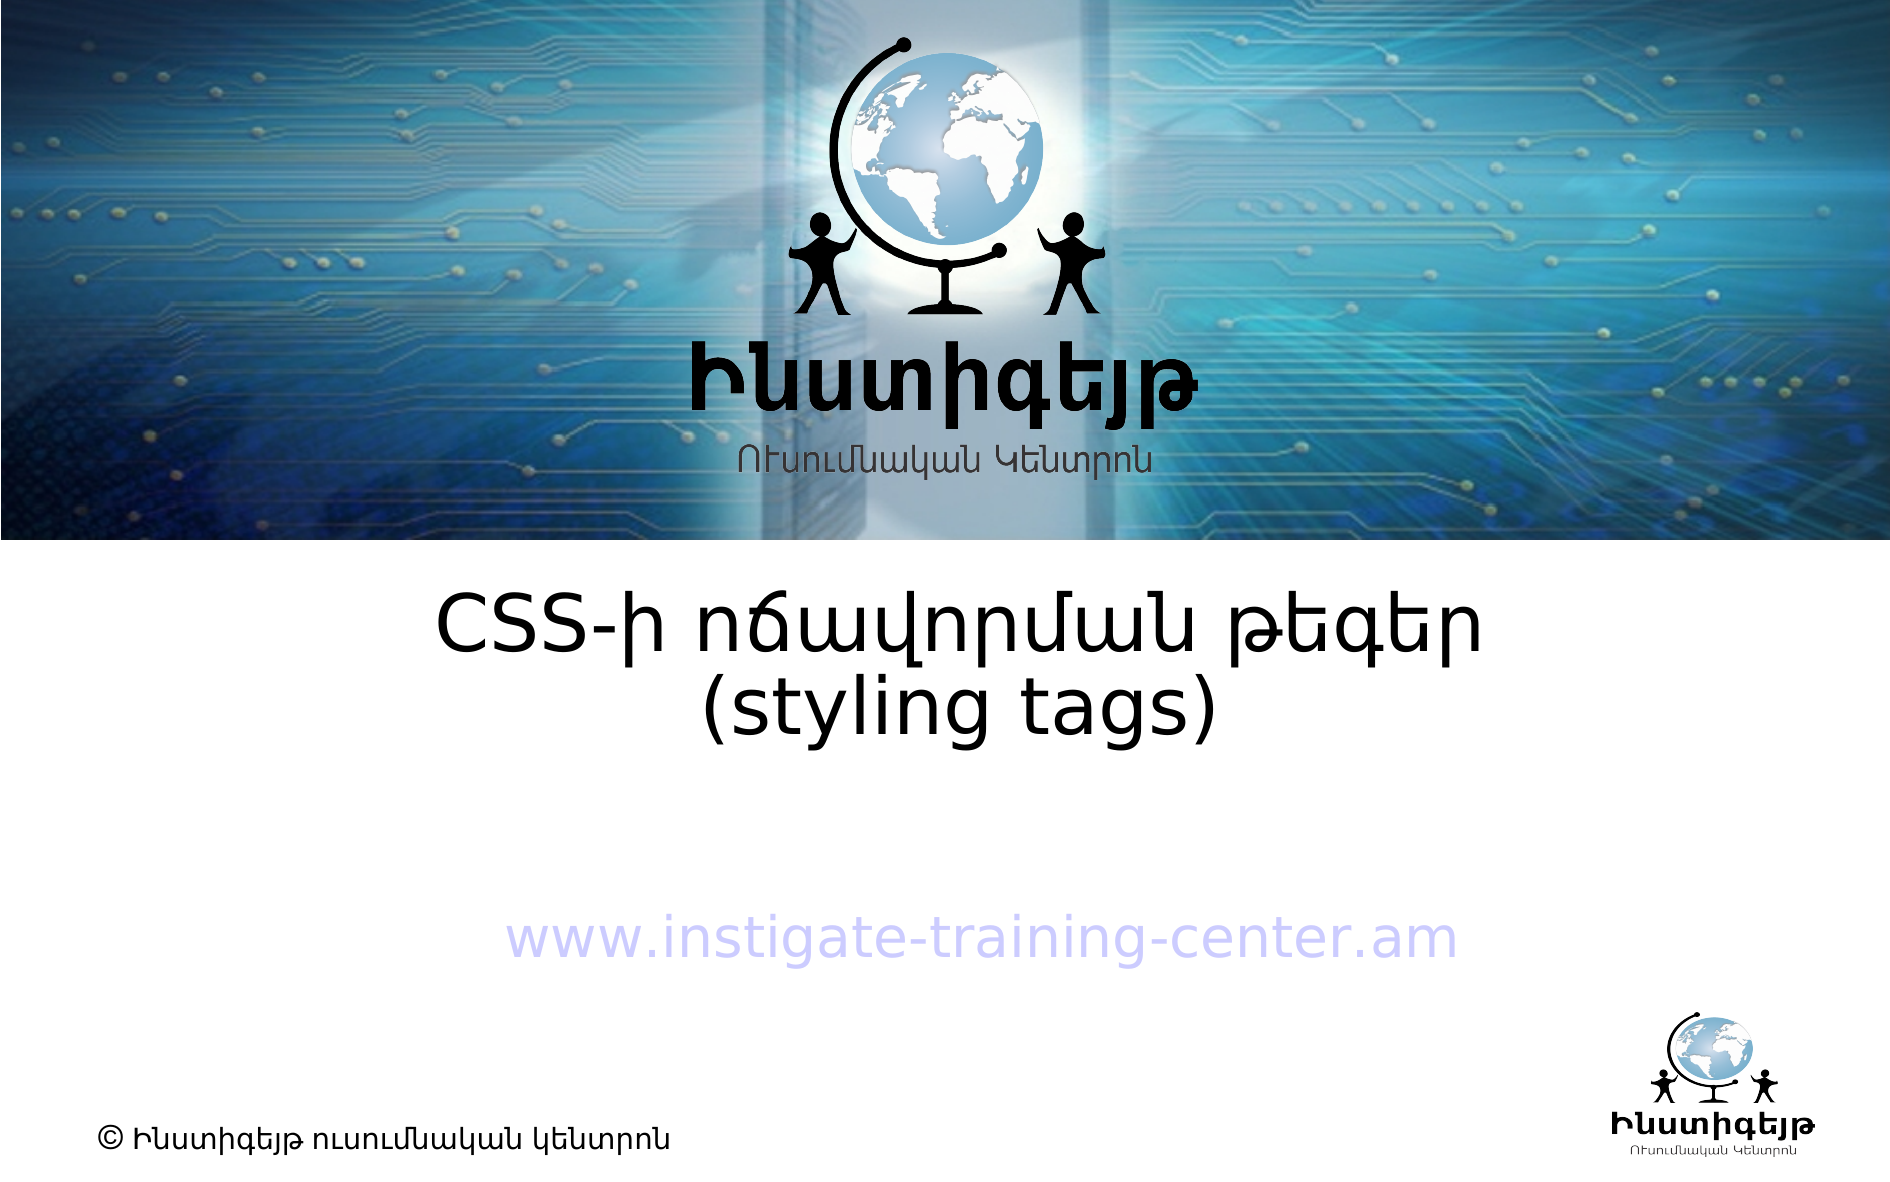

# CSS-ի ոճավորման թեգեր (styling tags)
www.instigate-training-center.am